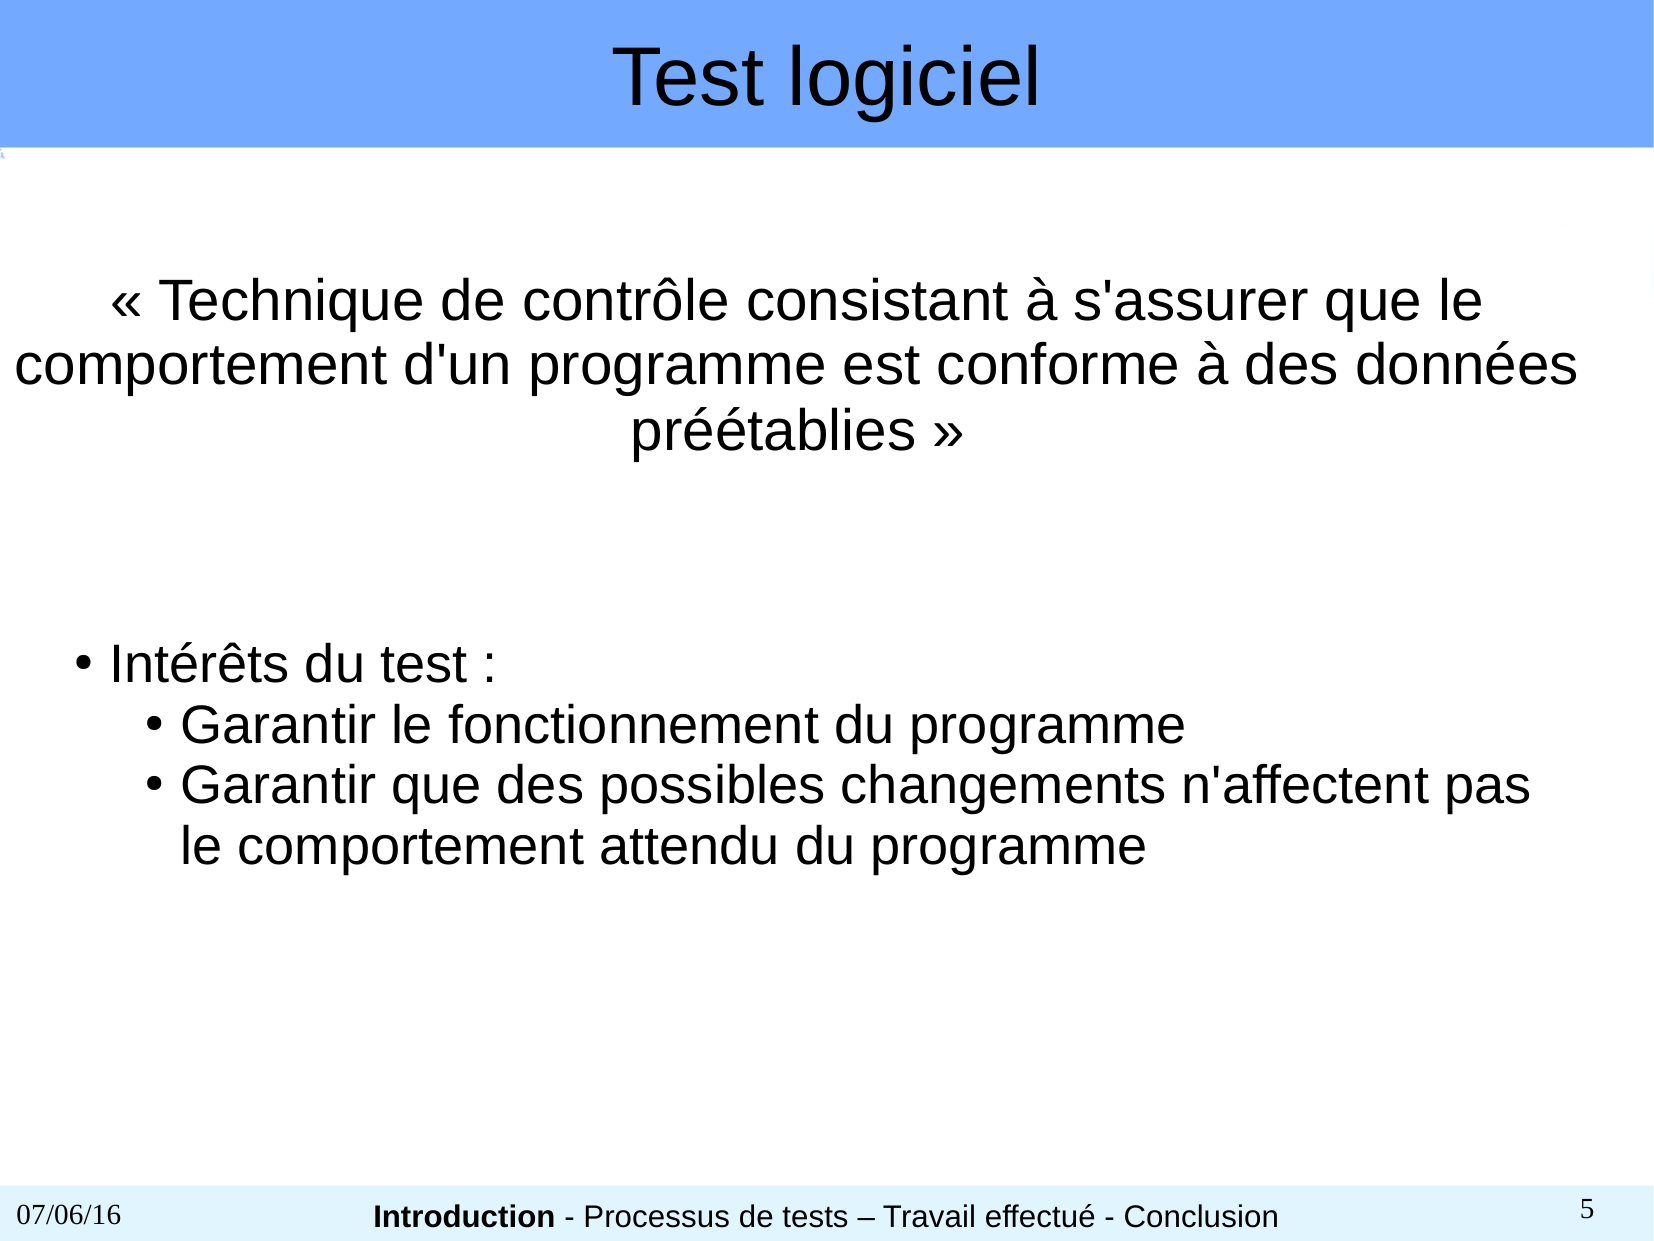

# Test logiciel
« Technique de contrôle consistant à s'assurer que le comportement d'un programme est conforme à des données préétablies »
Intérêts du test :
Garantir le fonctionnement du programme
Garantir que des possibles changements n'affectent pas le comportement attendu du programme
5
Introduction - Processus de tests - Travail éffectué - Conclusion
07/06/16